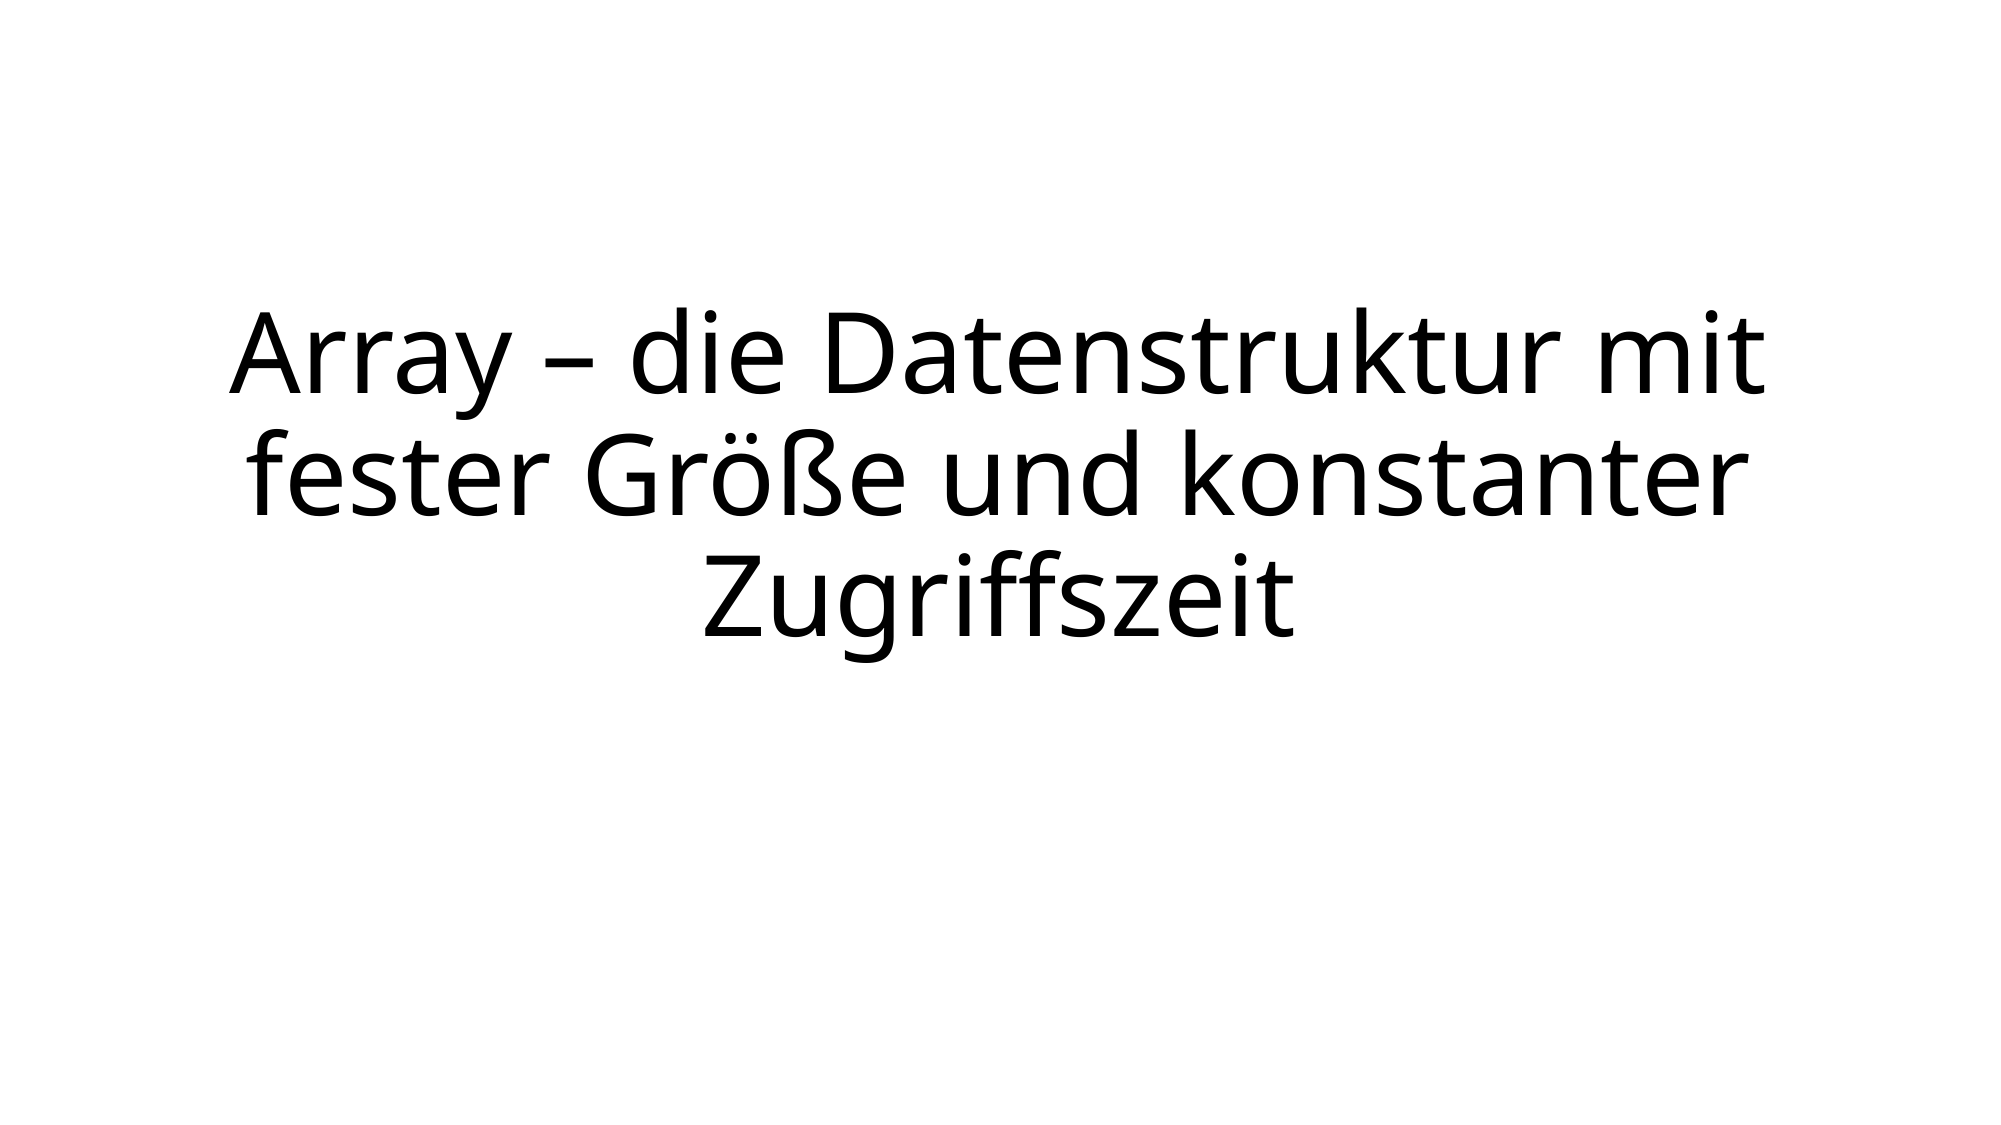

# Array – die Datenstruktur mit fester Größe und konstanter Zugriffszeit